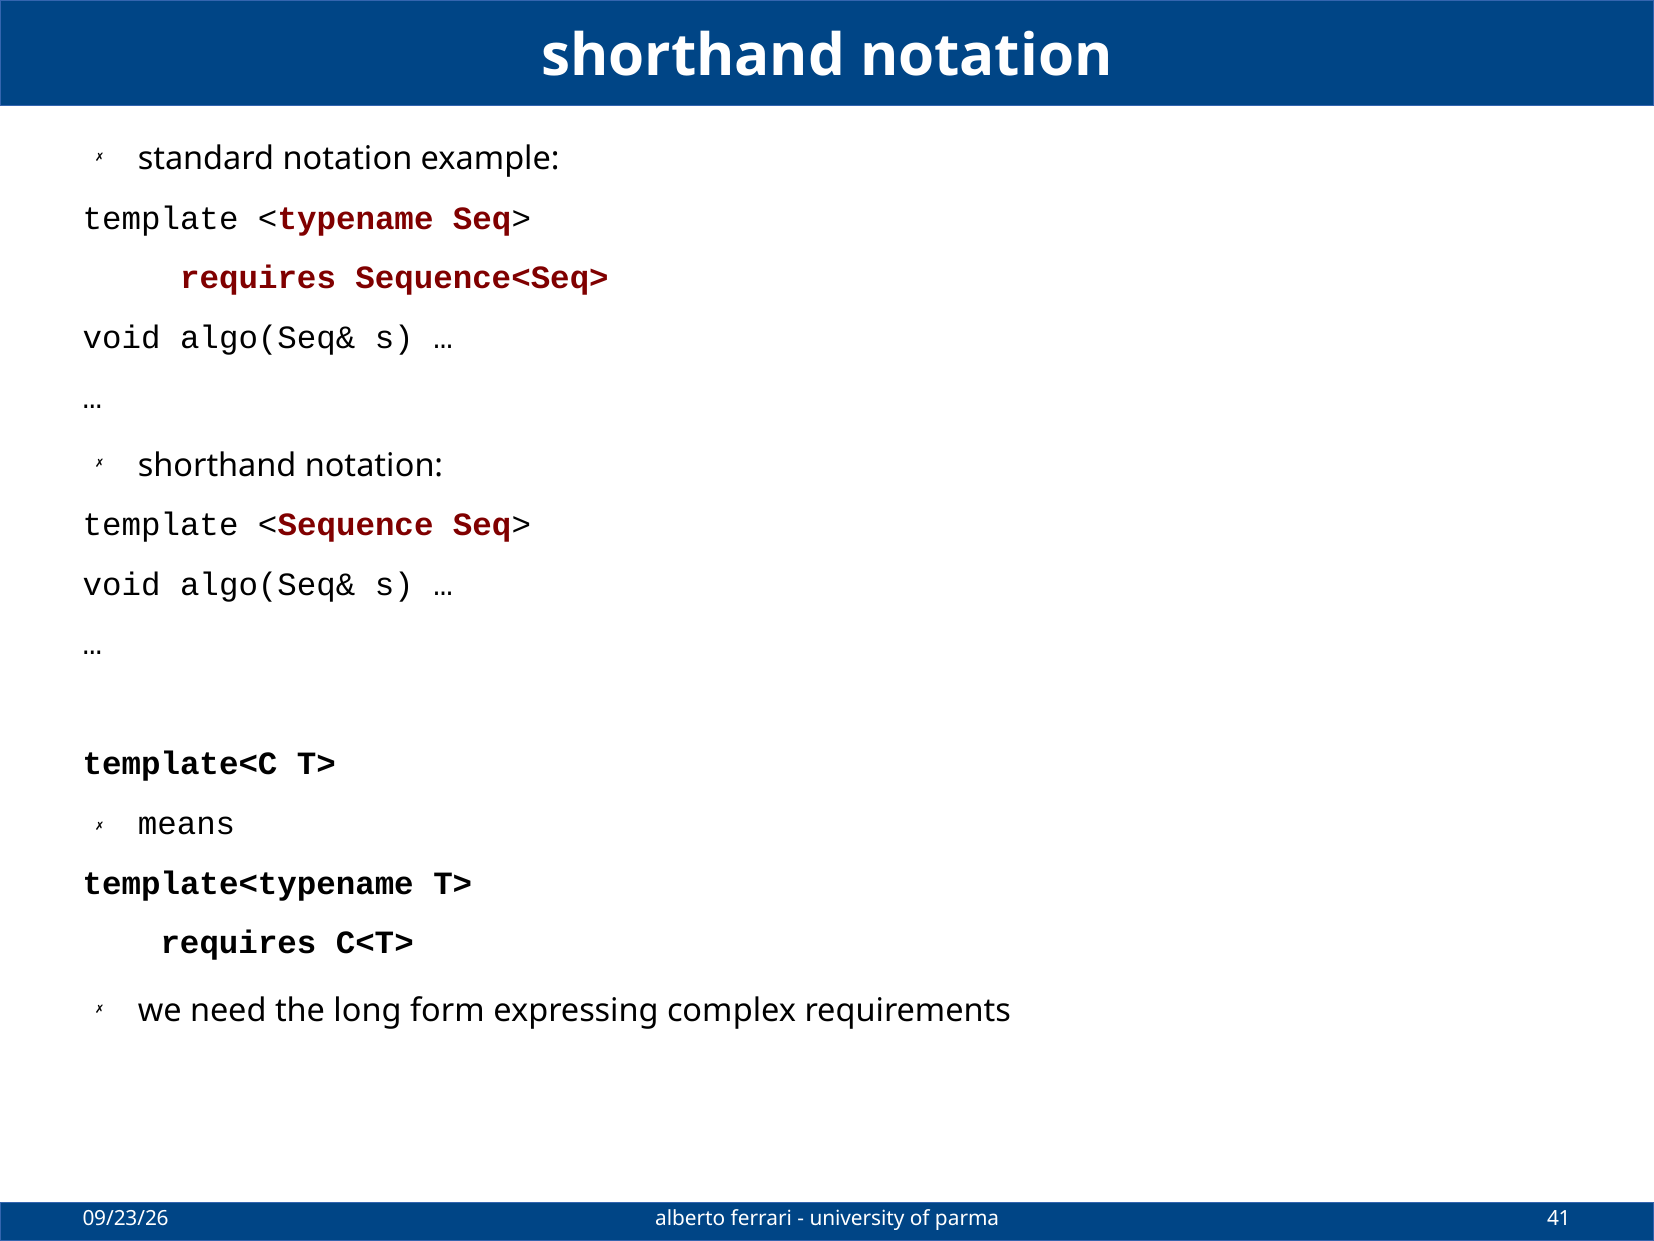

# shorthand notation
standard notation example:
template <typename Seq>
 requires Sequence<Seq>
void algo(Seq& s) …
…
shorthand notation:
template <Sequence Seq>
void algo(Seq& s) …
…
template<C T>
means
template<typename T>
 requires C<T>
we need the long form expressing complex requirements
alberto ferrari - university of parma
41